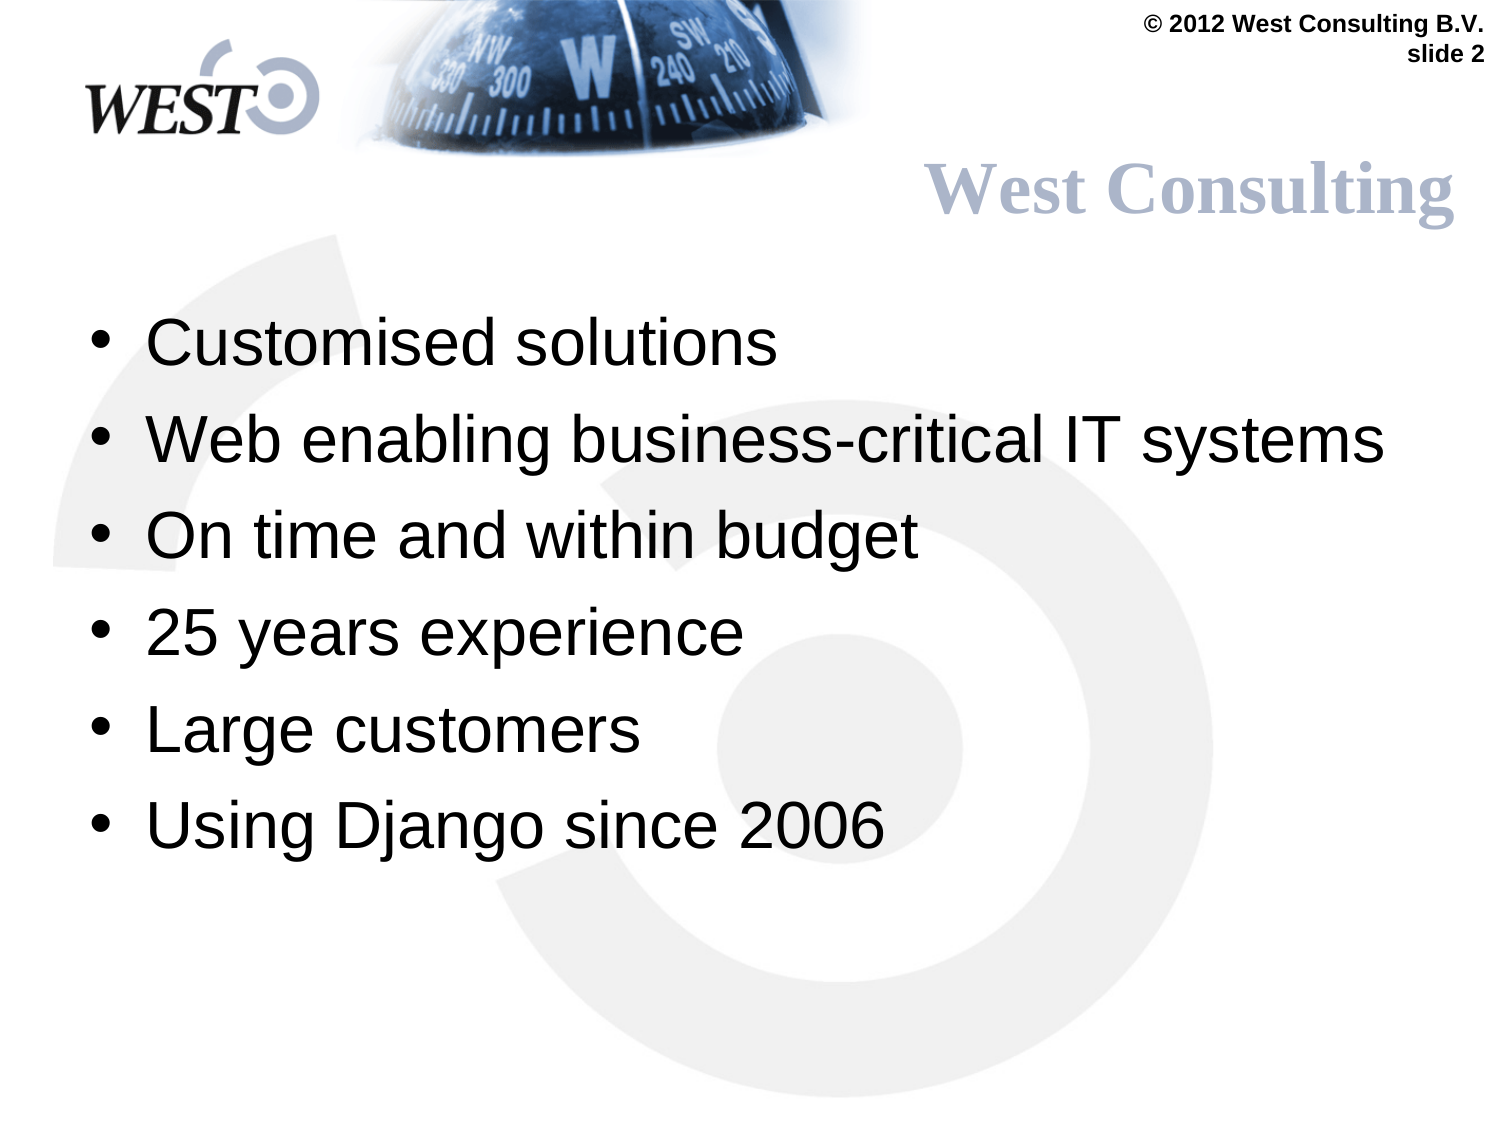

# West Consulting
Customised solutions
Web enabling business-critical IT systems
On time and within budget
25 years experience
Large customers
Using Django since 2006